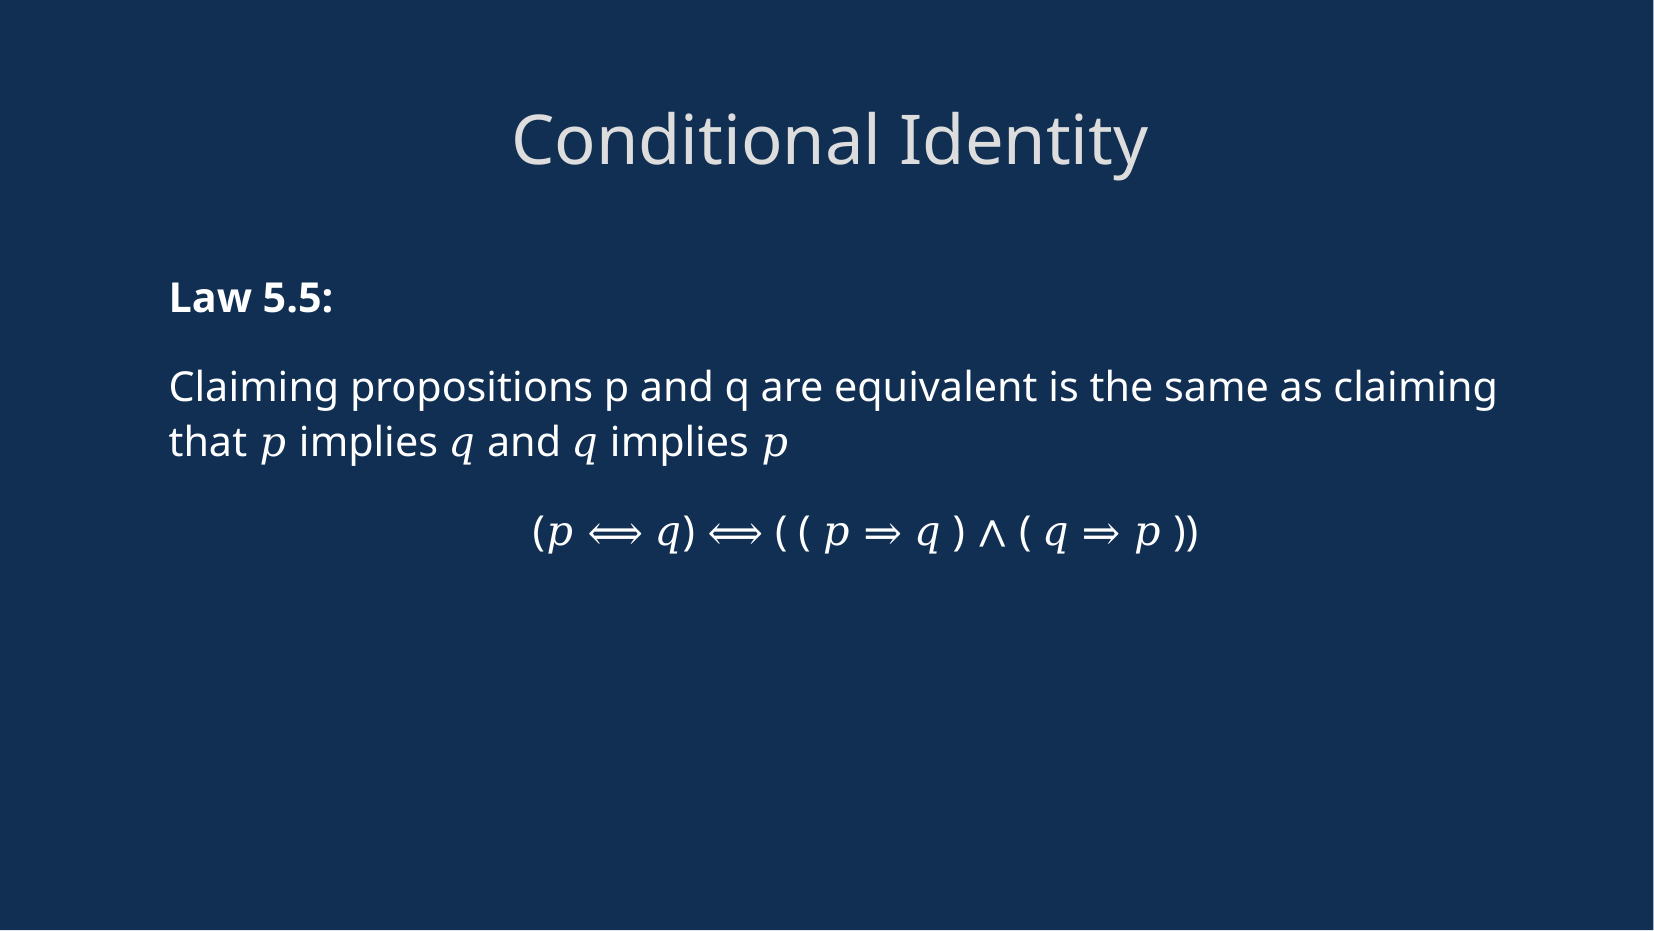

# Conditional Identity
Law 5.5:
Claiming propositions p and q are equivalent is the same as claiming that 𝑝 implies 𝑞 and 𝑞 implies 𝑝
(𝑝 ⟺ 𝑞) ⟺ ( ( 𝑝 ⇒ 𝑞 ) ∧ ( 𝑞 ⇒ 𝑝 ))